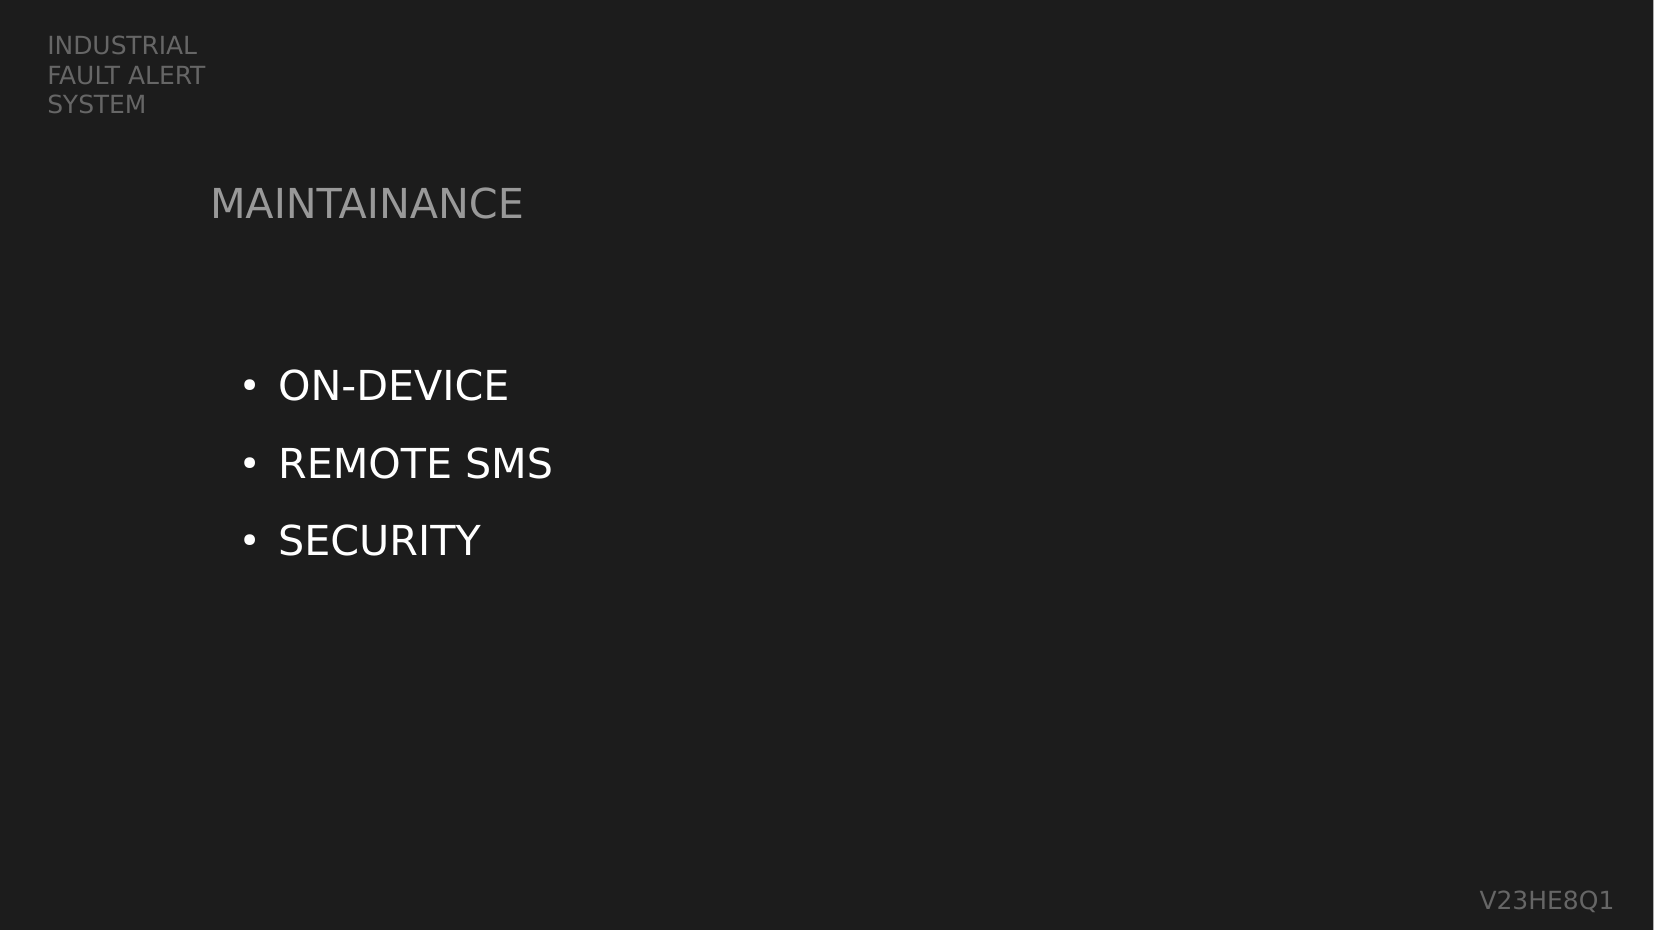

INDUSTRIAL FAULT ALERT SYSTEM
MAINTAINANCE
ON-DEVICE
REMOTE SMS
SECURITY
V23HE8Q1